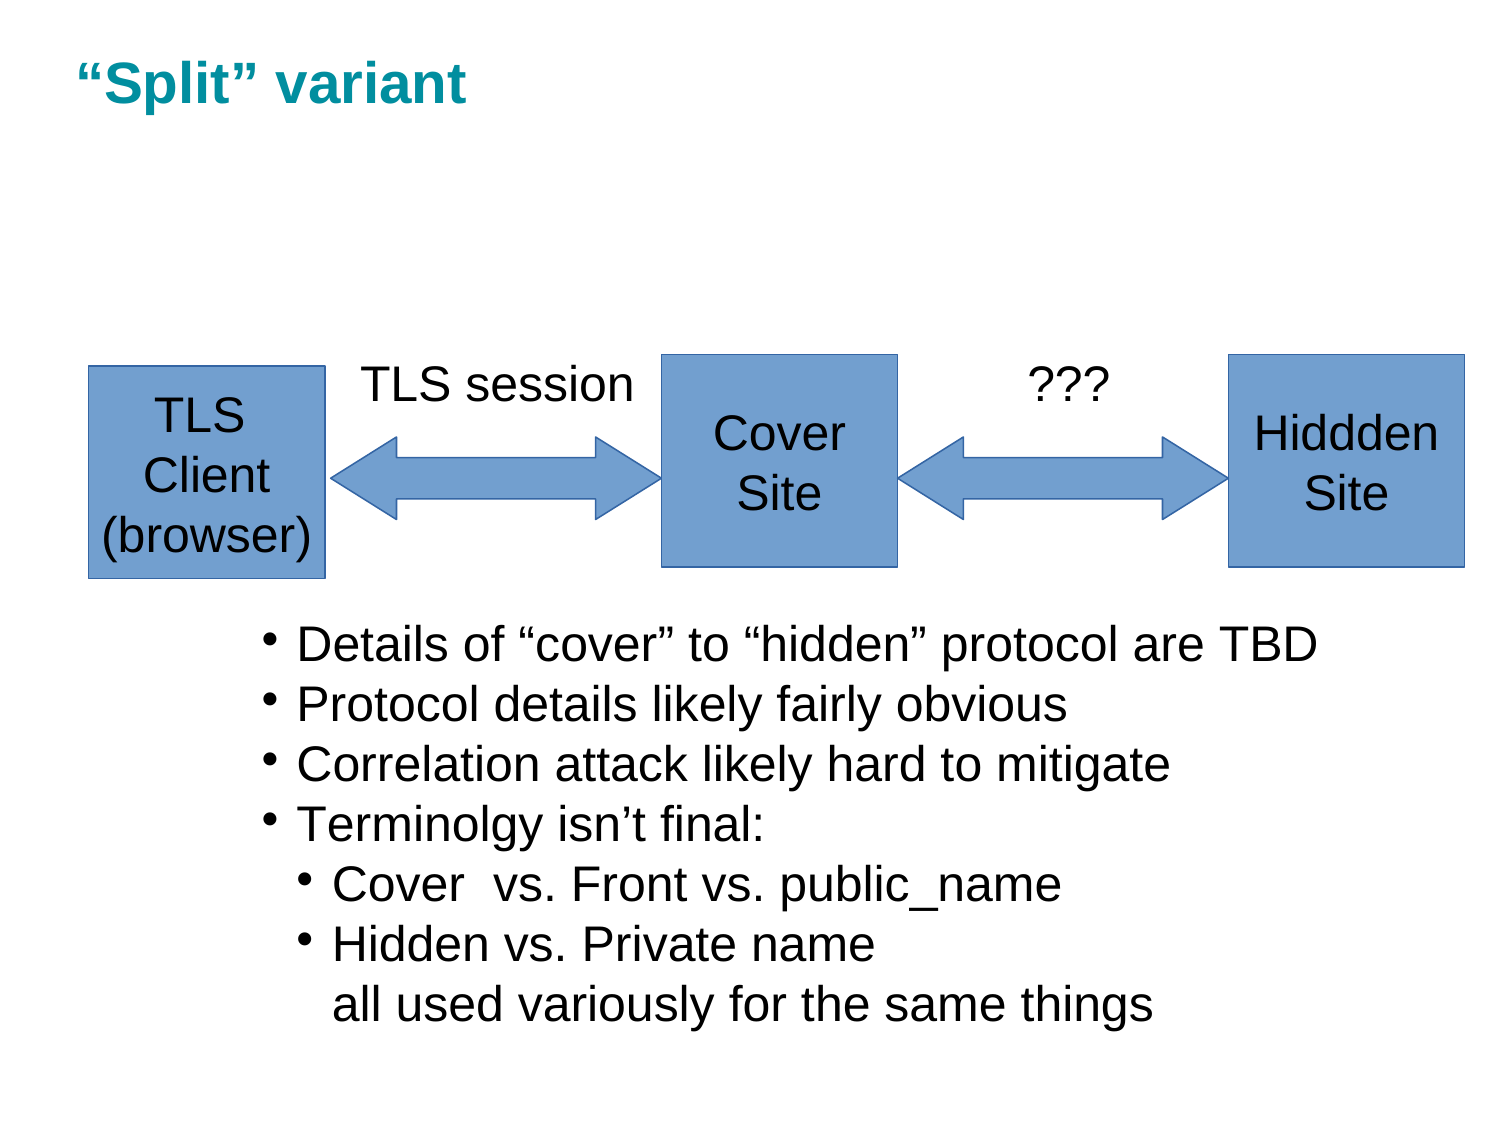

“Split” variant
TLS session
???
Cover
Site
Hiddden
Site
TLS
Client
(browser)
Details of “cover” to “hidden” protocol are TBD
Protocol details likely fairly obvious
Correlation attack likely hard to mitigate
Terminolgy isn’t final:
Cover vs. Front vs. public_name
Hidden vs. Private name
all used variously for the same things